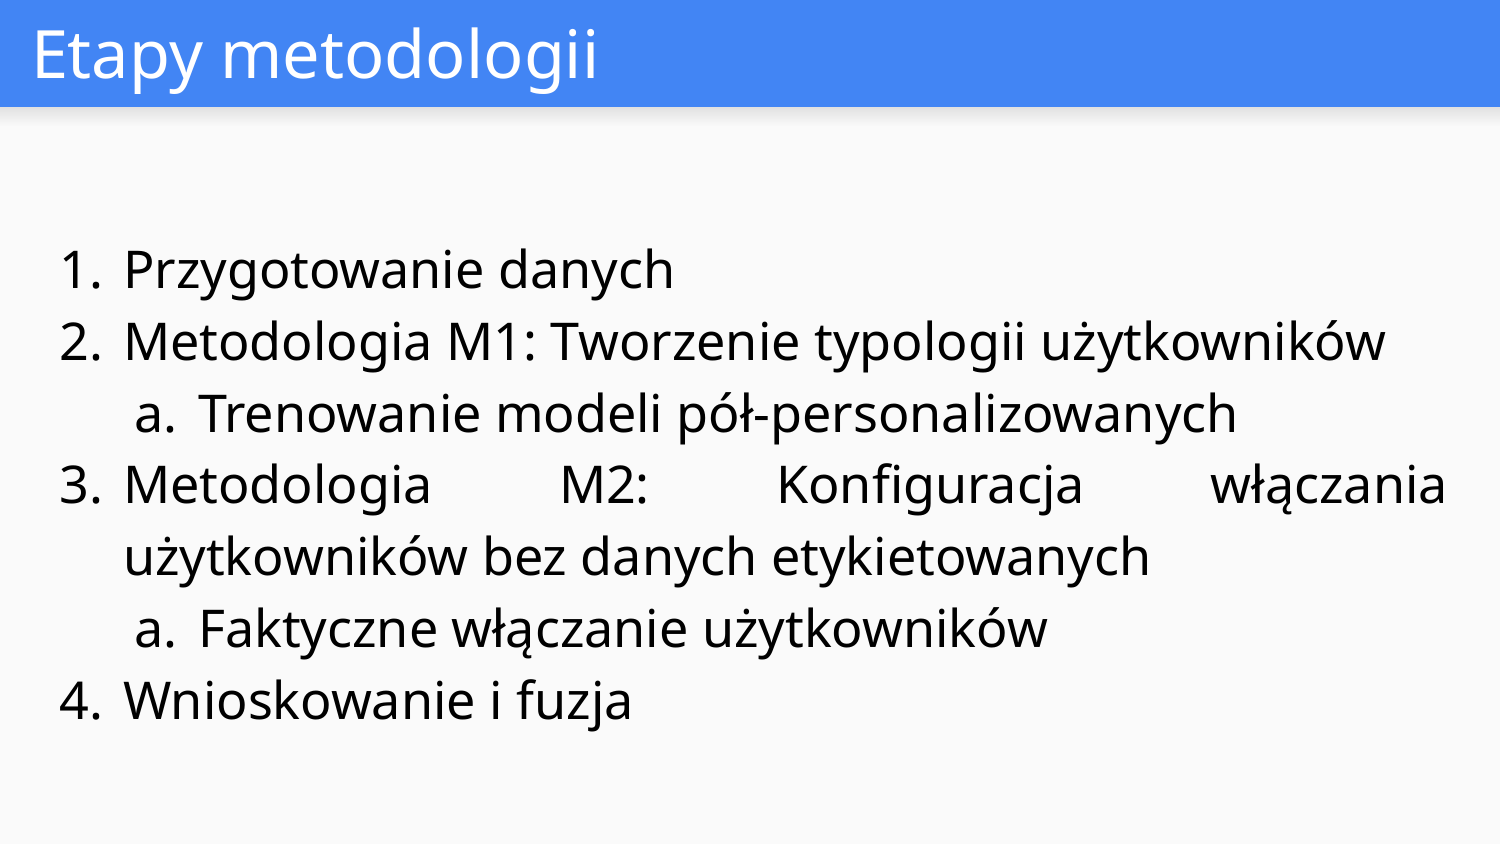

# Etapy metodologii
Przygotowanie danych
Metodologia M1: Tworzenie typologii użytkowników
Trenowanie modeli pół-personalizowanych
Metodologia M2: Konfiguracja włączania użytkowników bez danych etykietowanych
Faktyczne włączanie użytkowników
Wnioskowanie i fuzja